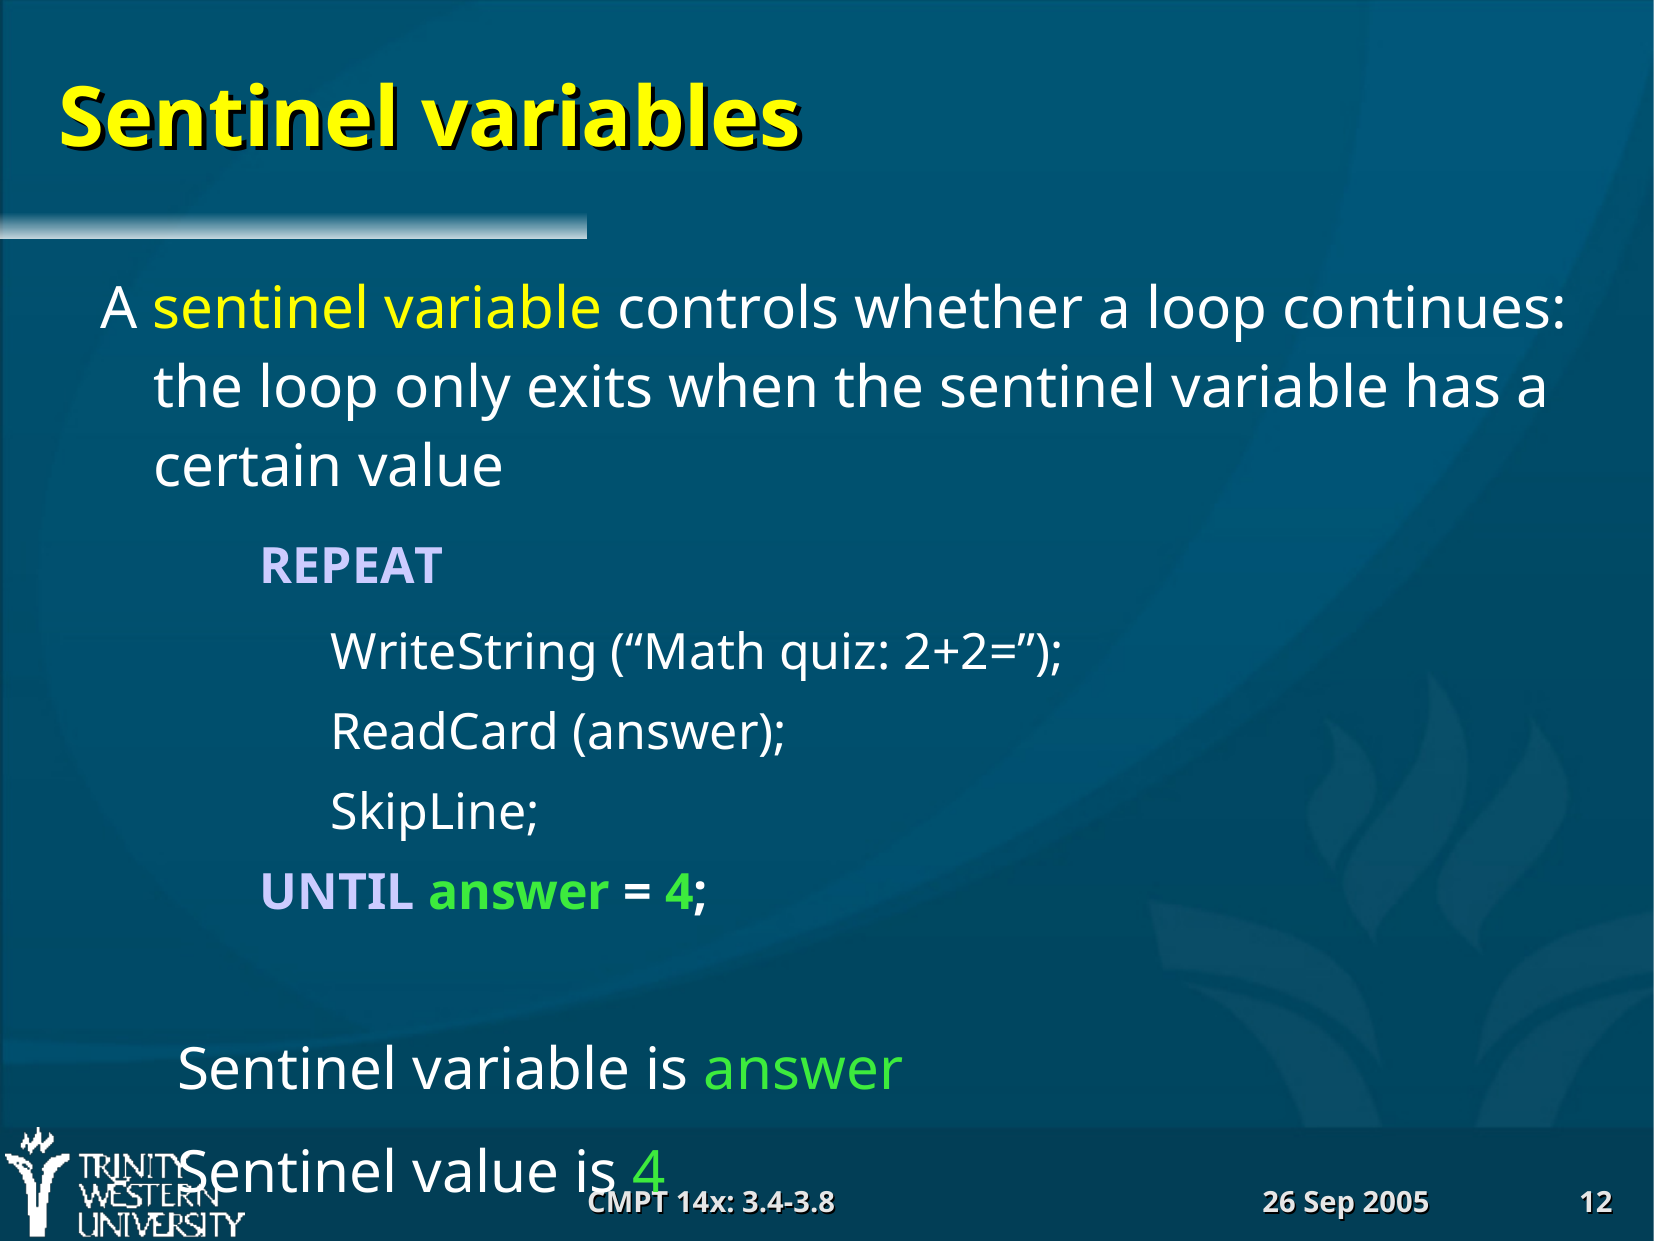

# Sentinel variables
A sentinel variable controls whether a loop continues: the loop only exits when the sentinel variable has a certain value
REPEAT
WriteString (“Math quiz: 2+2=”);
ReadCard (answer);
SkipLine;
UNTIL answer = 4;
Sentinel variable is answer
Sentinel value is 4
CMPT 14x: 3.4-3.8
26 Sep 2005
12